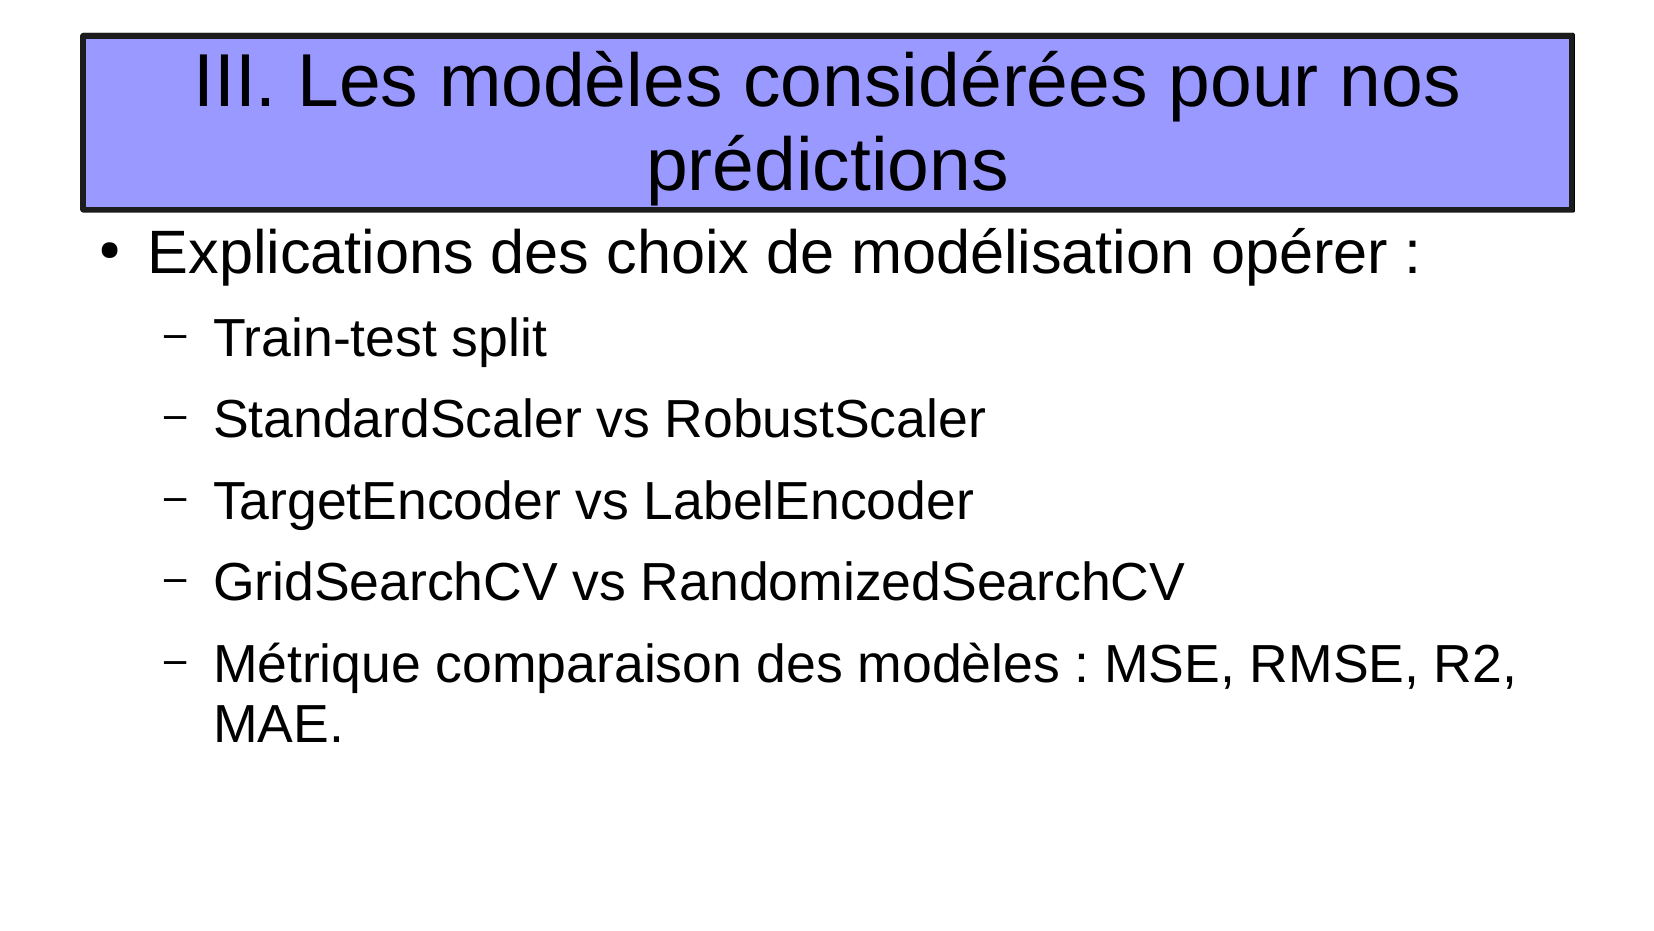

III. Les modèles considérées pour nos prédictions
#
Explications des choix de modélisation opérer :
Train-test split
StandardScaler vs RobustScaler
TargetEncoder vs LabelEncoder
GridSearchCV vs RandomizedSearchCV
Métrique comparaison des modèles : MSE, RMSE, R2, MAE.